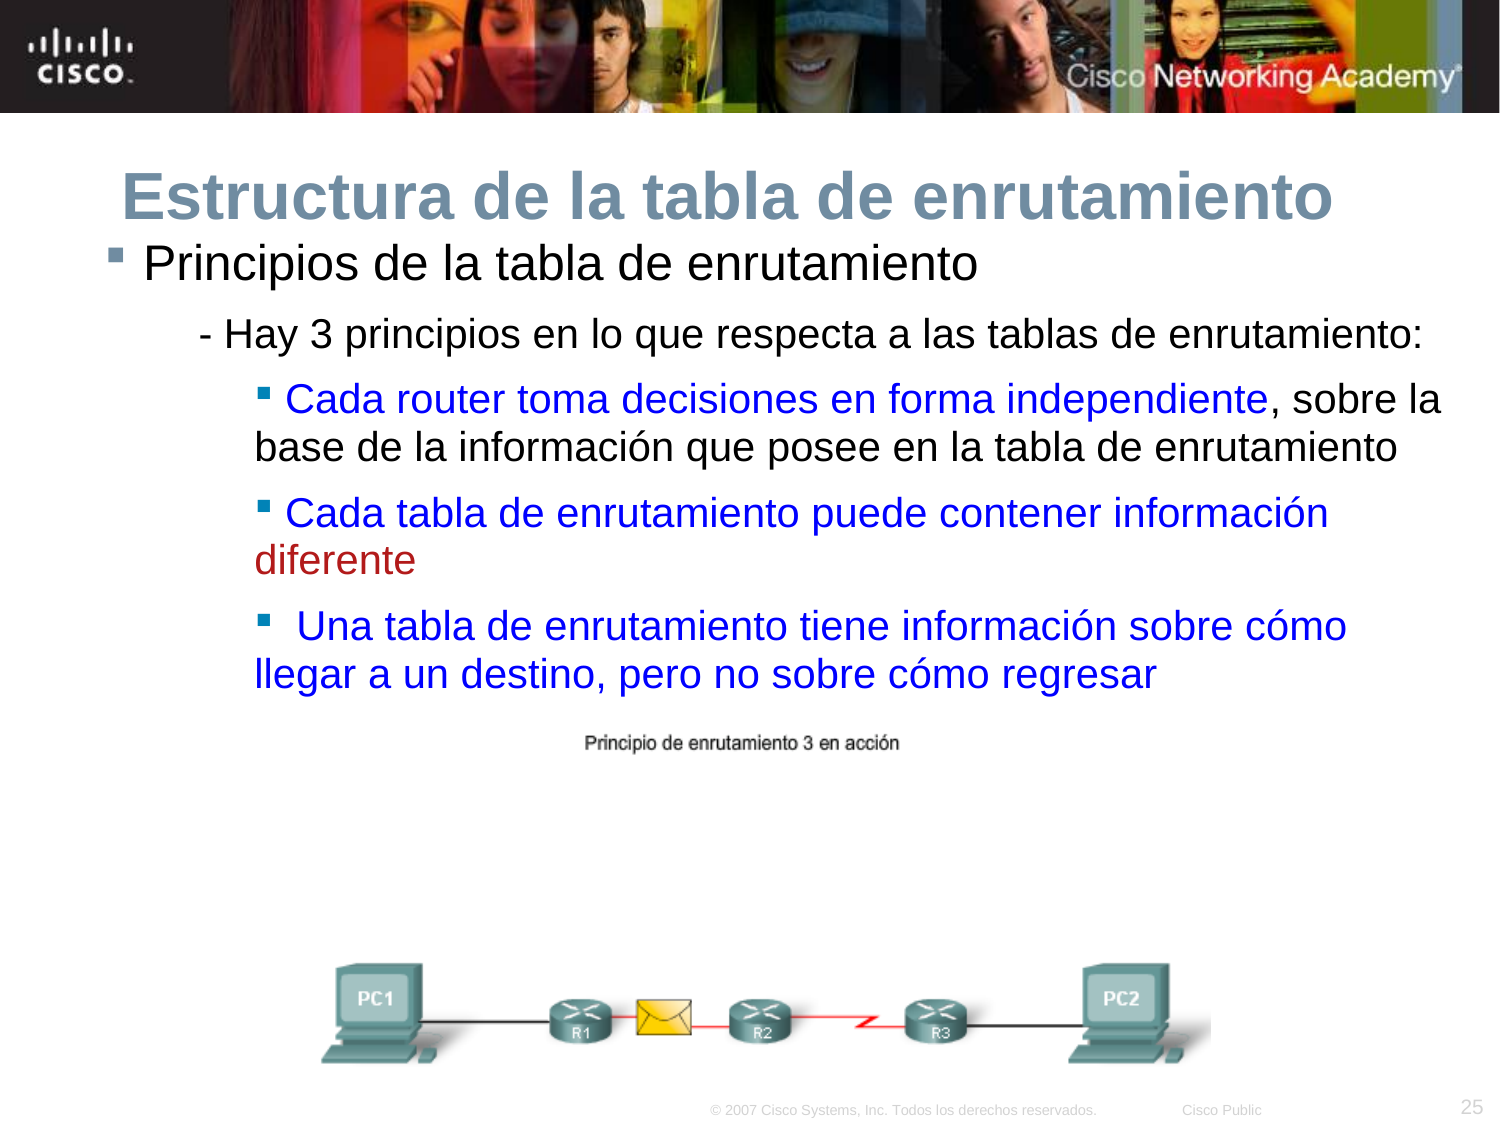

# Estructura de la tabla de enrutamiento
Principios de la tabla de enrutamiento
- Hay 3 principios en lo que respecta a las tablas de enrutamiento:
 Cada router toma decisiones en forma independiente, sobre la base de la información que posee en la tabla de enrutamiento
 Cada tabla de enrutamiento puede contener información diferente
 Una tabla de enrutamiento tiene información sobre cómo llegar a un destino, pero no sobre cómo regresar